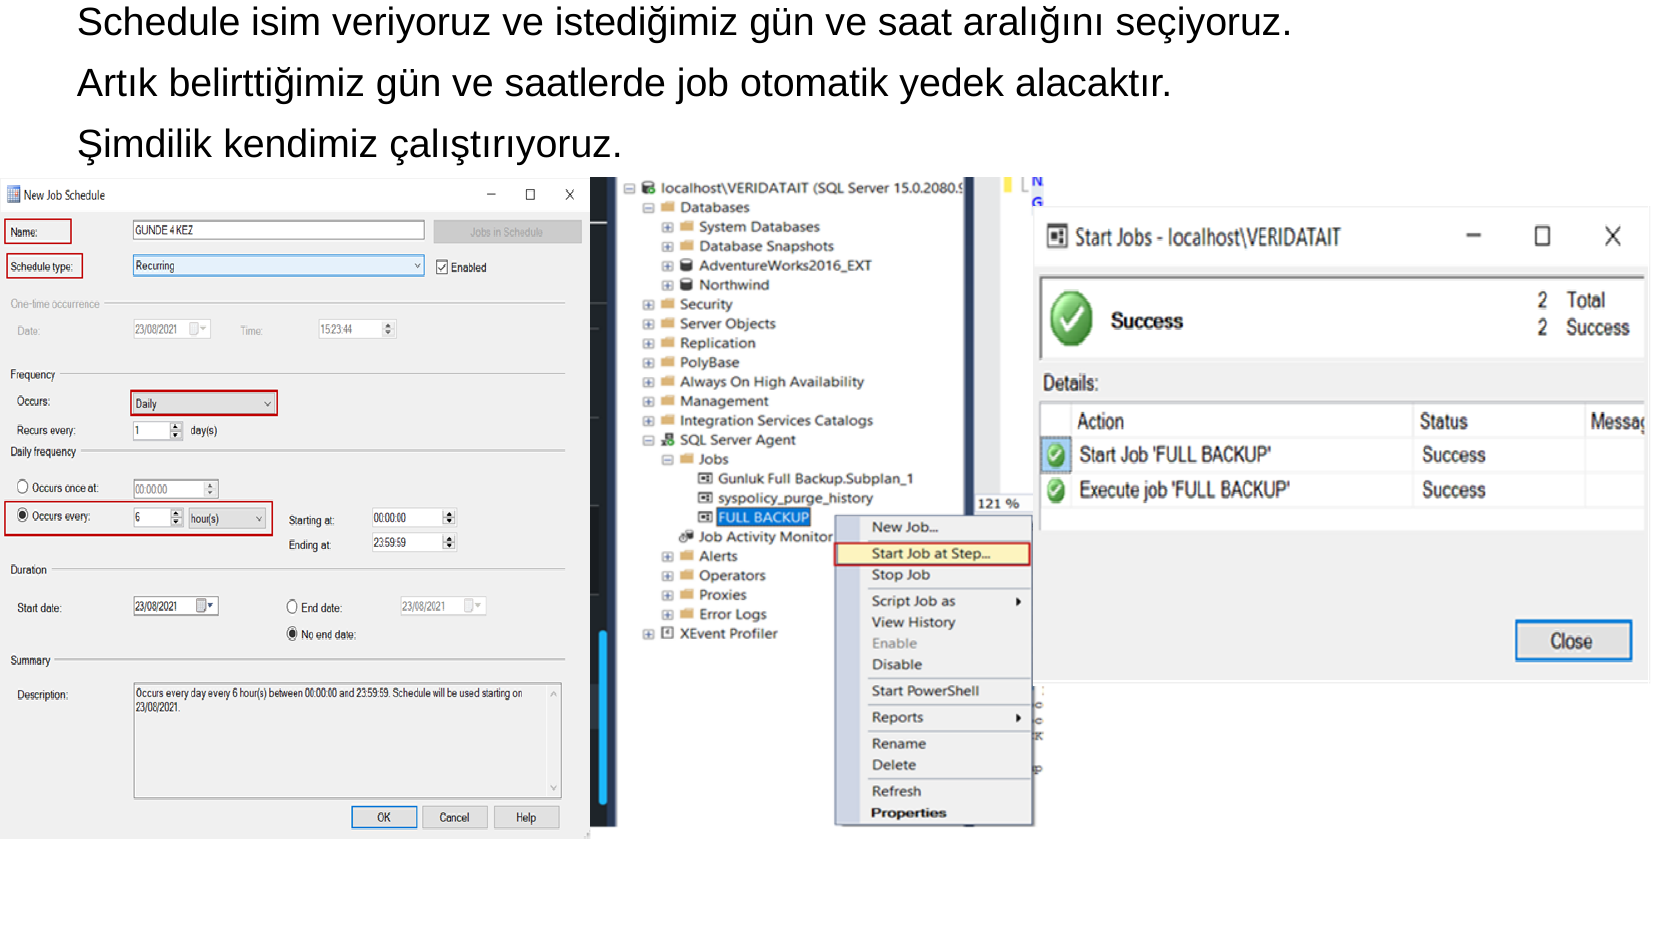

Schedule isim veriyoruz ve istediğimiz gün ve saat aralığını seçiyoruz.
Artık belirttiğimiz gün ve saatlerde job otomatik yedek alacaktır.
Şimdilik kendimiz çalıştırıyoruz.
#